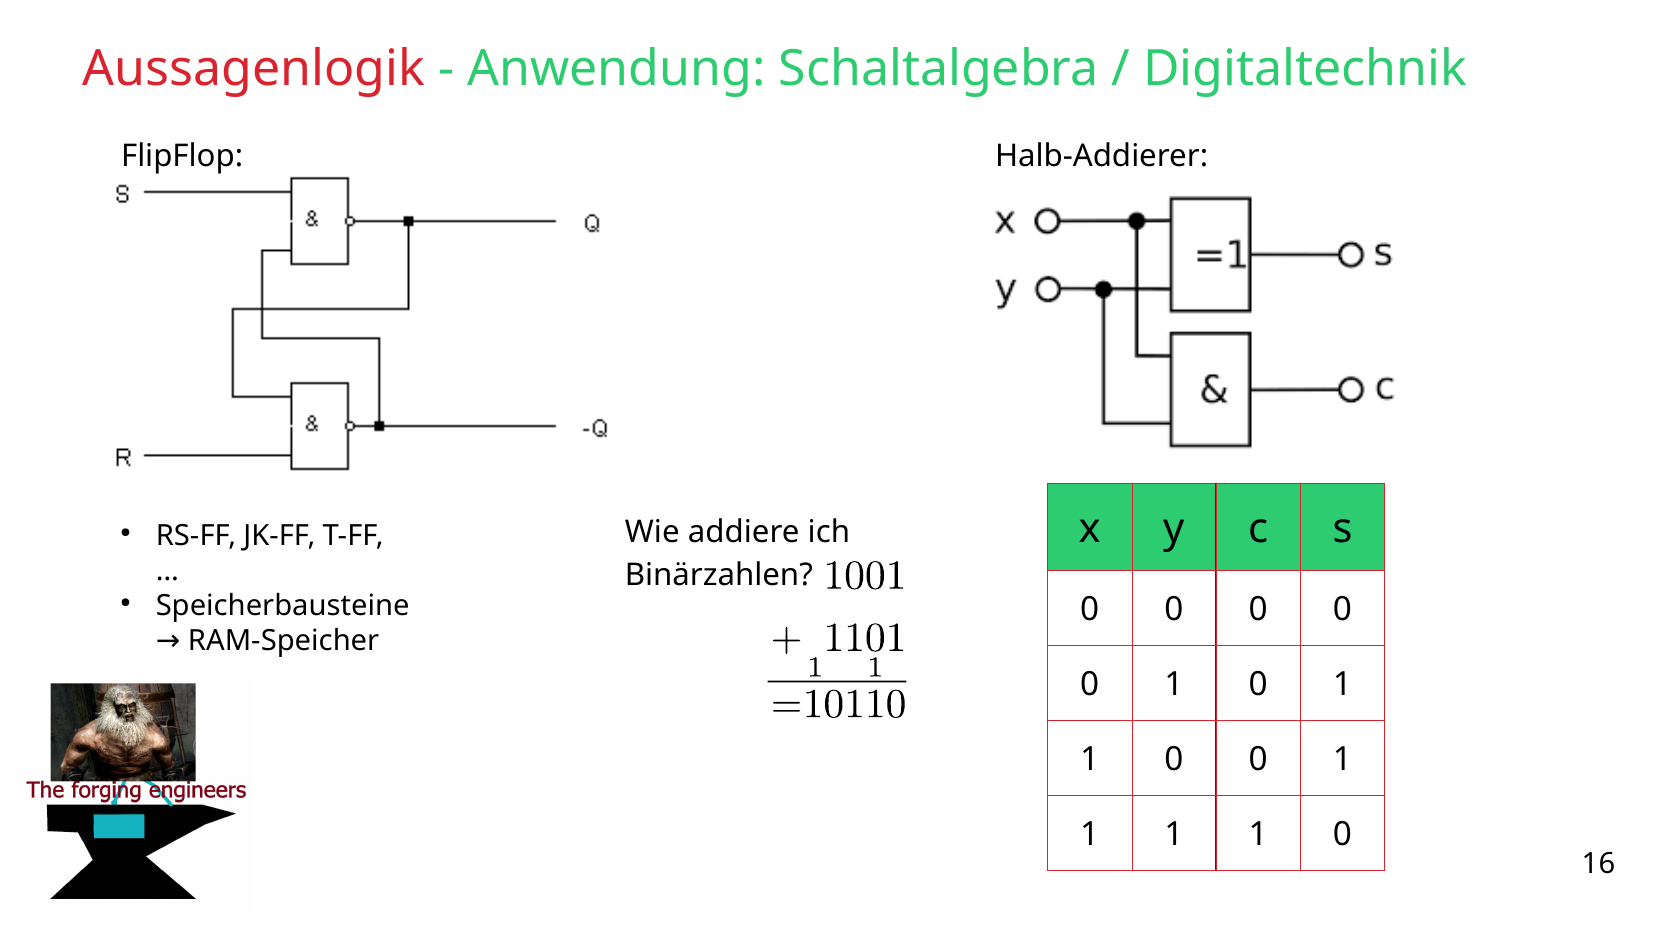

# Aussagenlogik - Anwendung: Schaltalgebra / Digitaltechnik
FlipFlop:
Halb-Addierer:
| x | y | c | s |
| --- | --- | --- | --- |
| 0 | 0 | 0 | 0 |
| 0 | 1 | 0 | 1 |
| 1 | 0 | 0 | 1 |
| 1 | 1 | 1 | 0 |
RS-FF, JK-FF, T-FF, …
Speicherbausteine
→ RAM-Speicher
Wie addiere ich Binärzahlen?